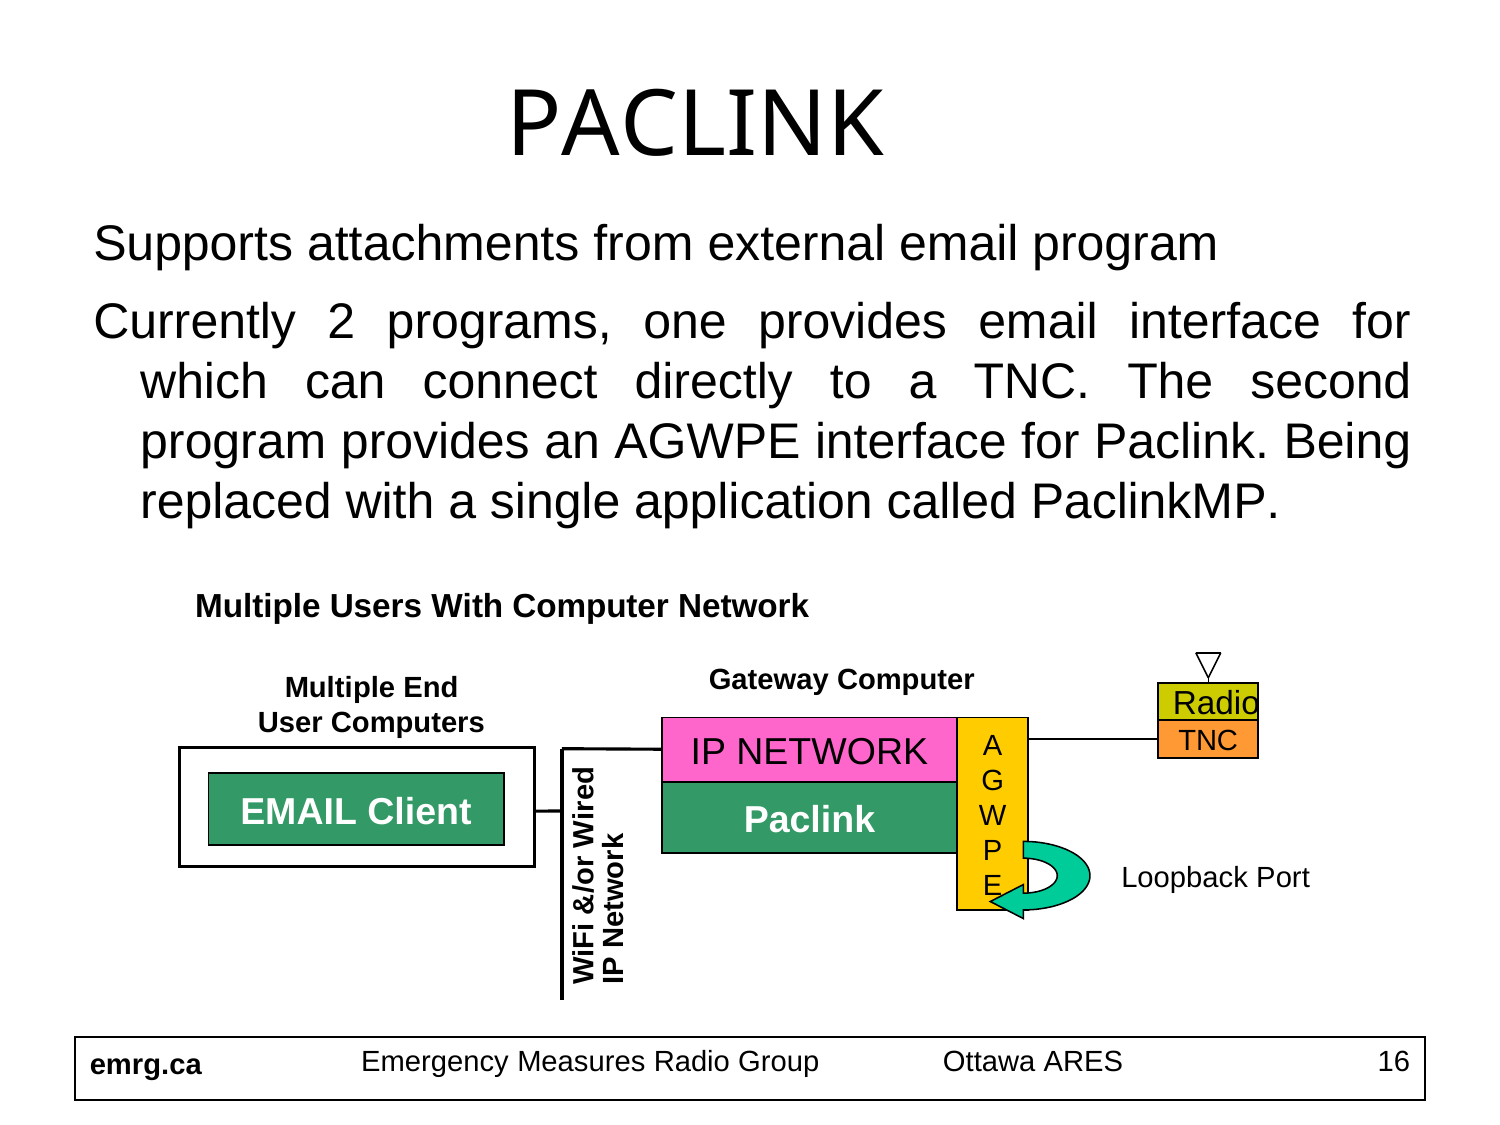

PACLINK
Supports attachments from external email program
Currently 2 programs, one provides email interface for which can connect directly to a TNC. The second program provides an AGWPE interface for Paclink. Being replaced with a single application called PaclinkMP.
Multiple Users With Computer Network
Radio
TNC
Gateway Computer
Multiple End User Computers
IP NETWORK
A
G
W
P
E
EMAIL Client
Paclink
WiFi &/or Wired IP Network
Loopback Port
Emergency Measures Radio Group Ottawa ARES
16